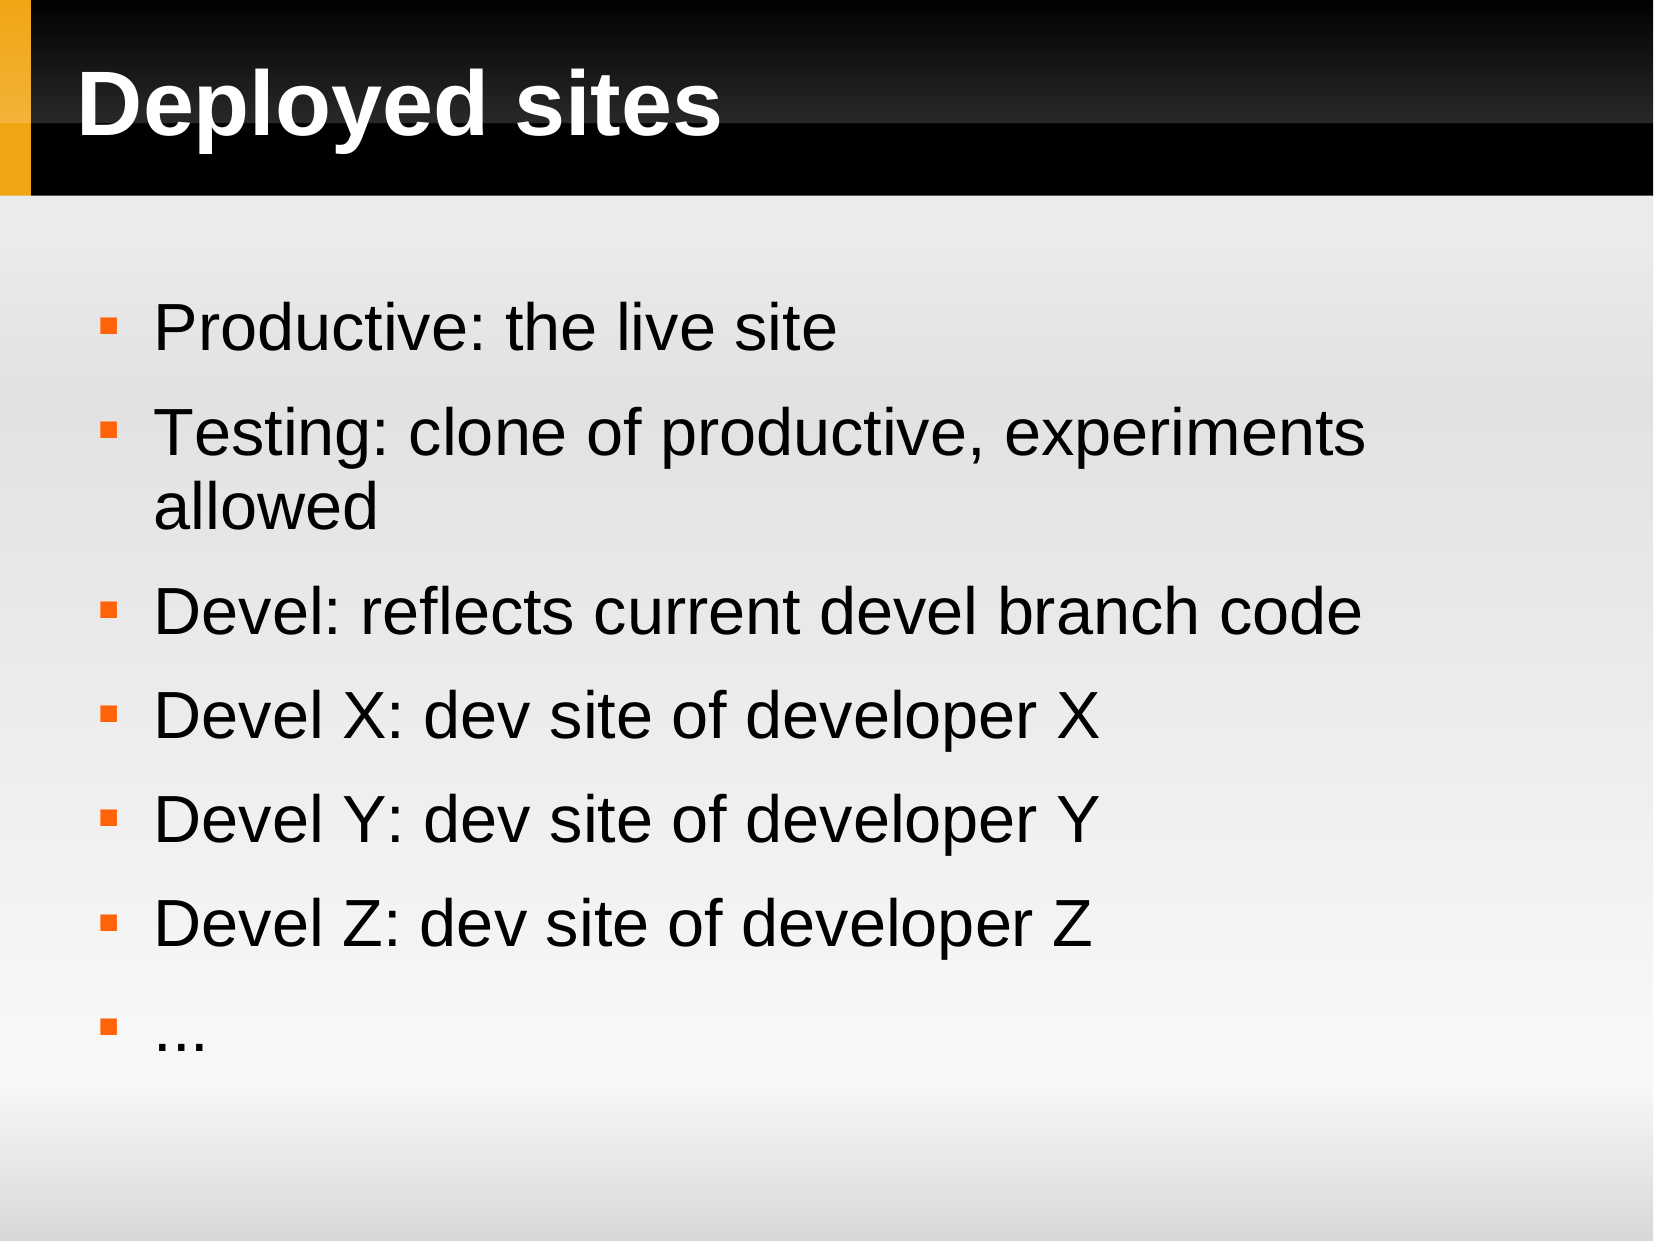

# Deployed sites
Productive: the live site
Testing: clone of productive, experiments allowed
Devel: reflects current devel branch code
Devel X: dev site of developer X
Devel Y: dev site of developer Y
Devel Z: dev site of developer Z
...